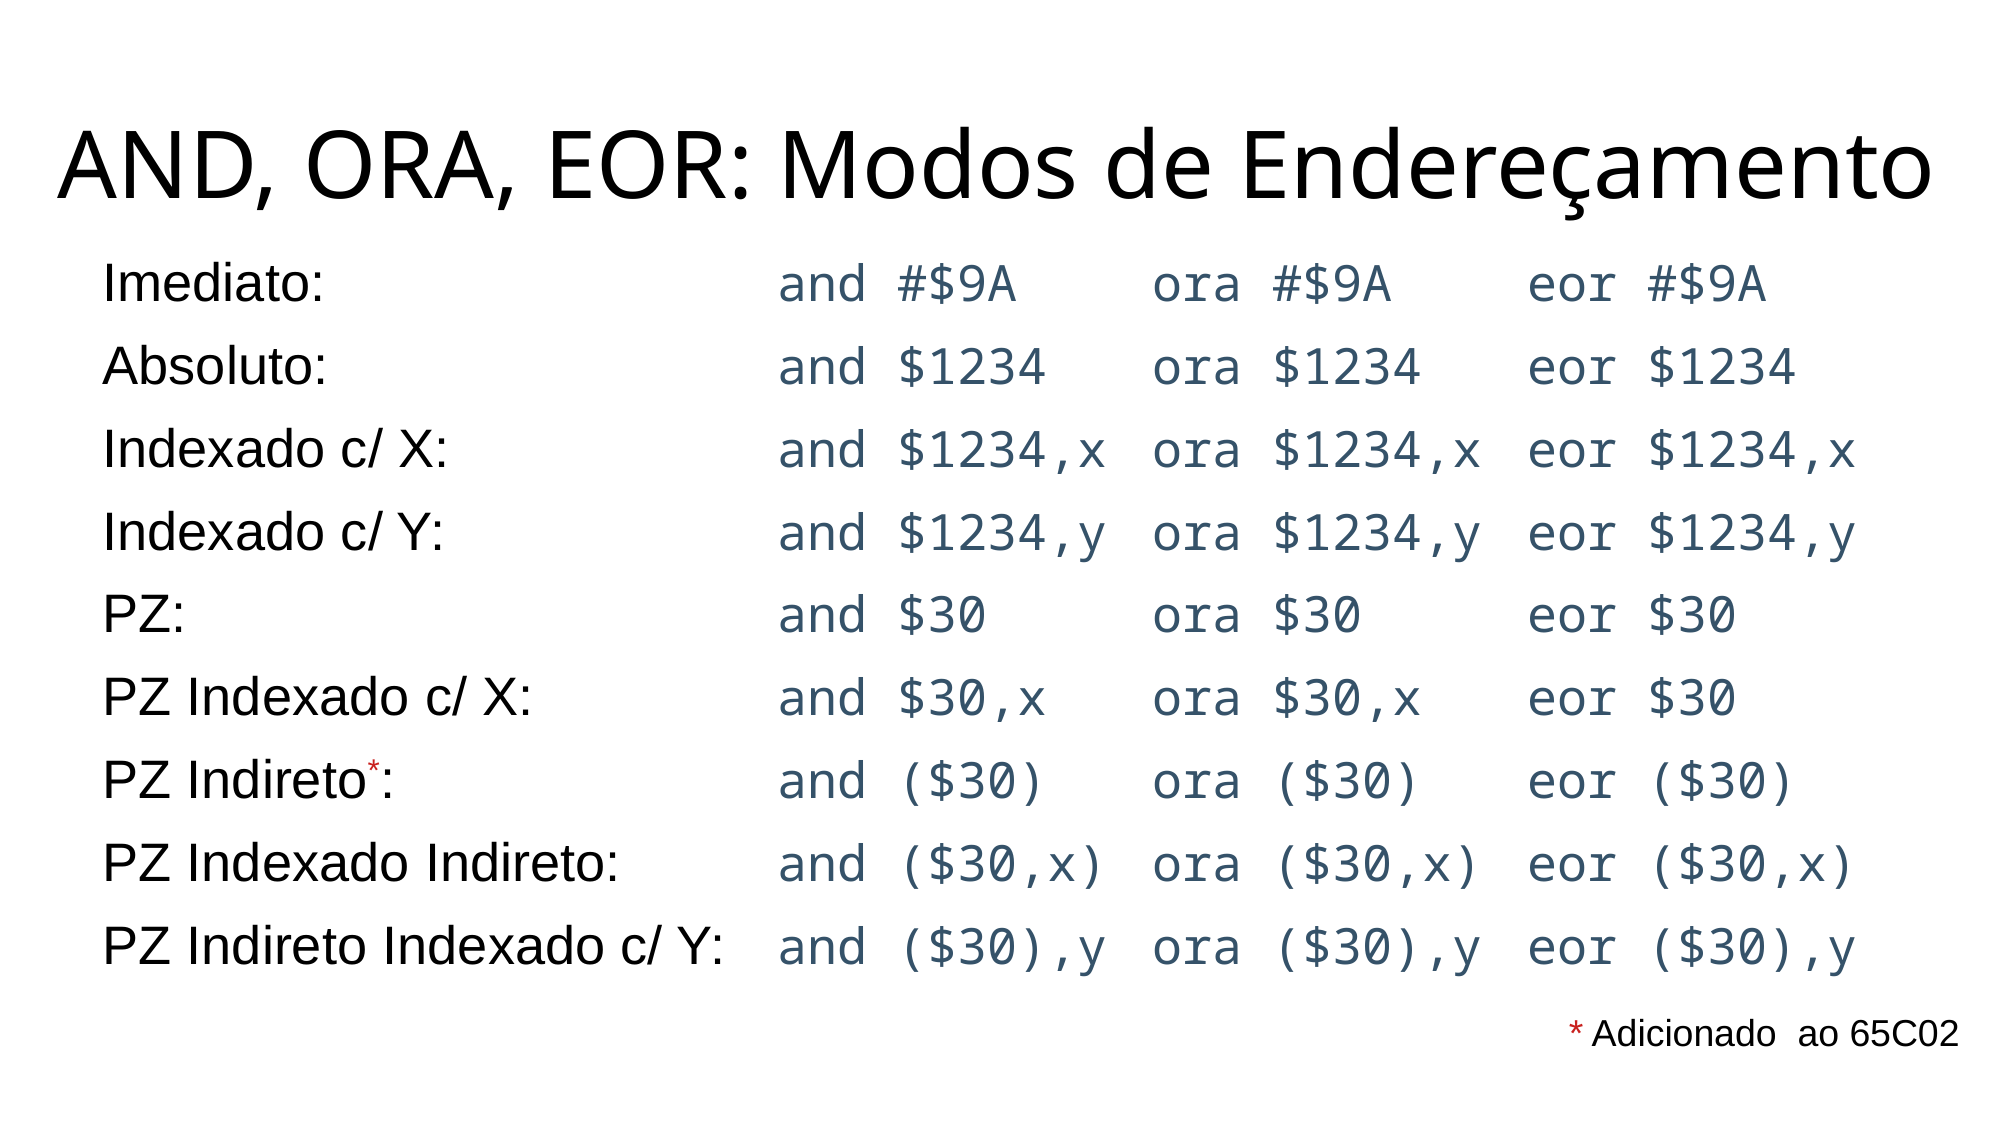

AND, ORA, EOR: Modos de Endereçamento
# Imediato:							and #$9A		ora #$9A		eor #$9A
Absoluto: 						and $1234		ora $1234		eor $1234
Indexado c/ X:					and $1234,x	ora $1234,x	eor $1234,x
Indexado c/ Y:					and $1234,y	ora $1234,y	eor $1234,y
PZ: 								and $30			ora $30			eor $30
PZ Indexado c/ X:				and $30,x		ora $30,x		eor $30
PZ Indireto*: 					and ($30)		ora ($30)		eor ($30)
PZ Indexado Indireto: 		and ($30,x)	ora ($30,x)	eor ($30,x)
PZ Indireto Indexado c/ Y: 	and ($30),y	ora ($30),y	eor ($30),y
* Adicionado ao 65C02